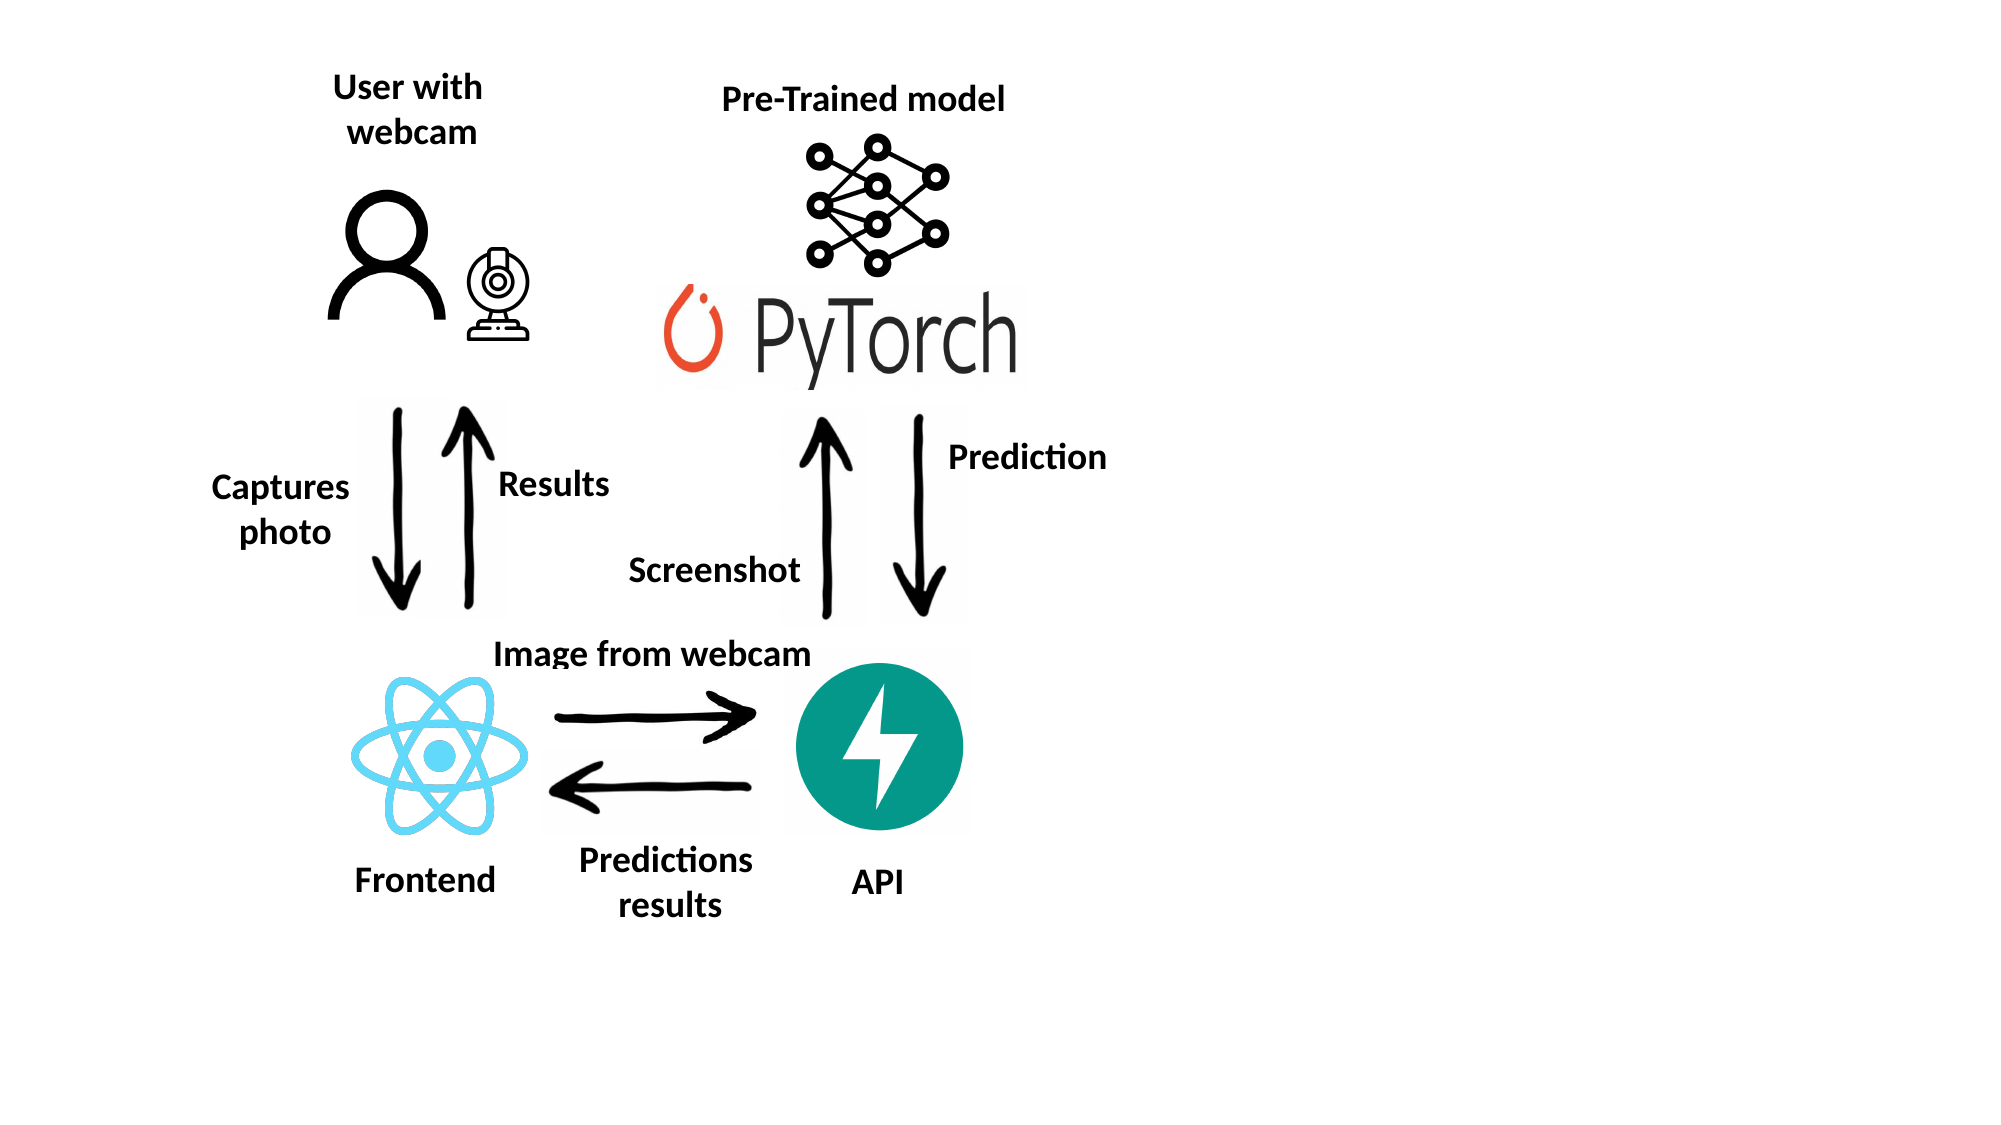

User with
webcam
Pre-Trained model
Prediction
Results
Captures
photo
Screenshot
Image from webcam
Predictions
results
Frontend
API